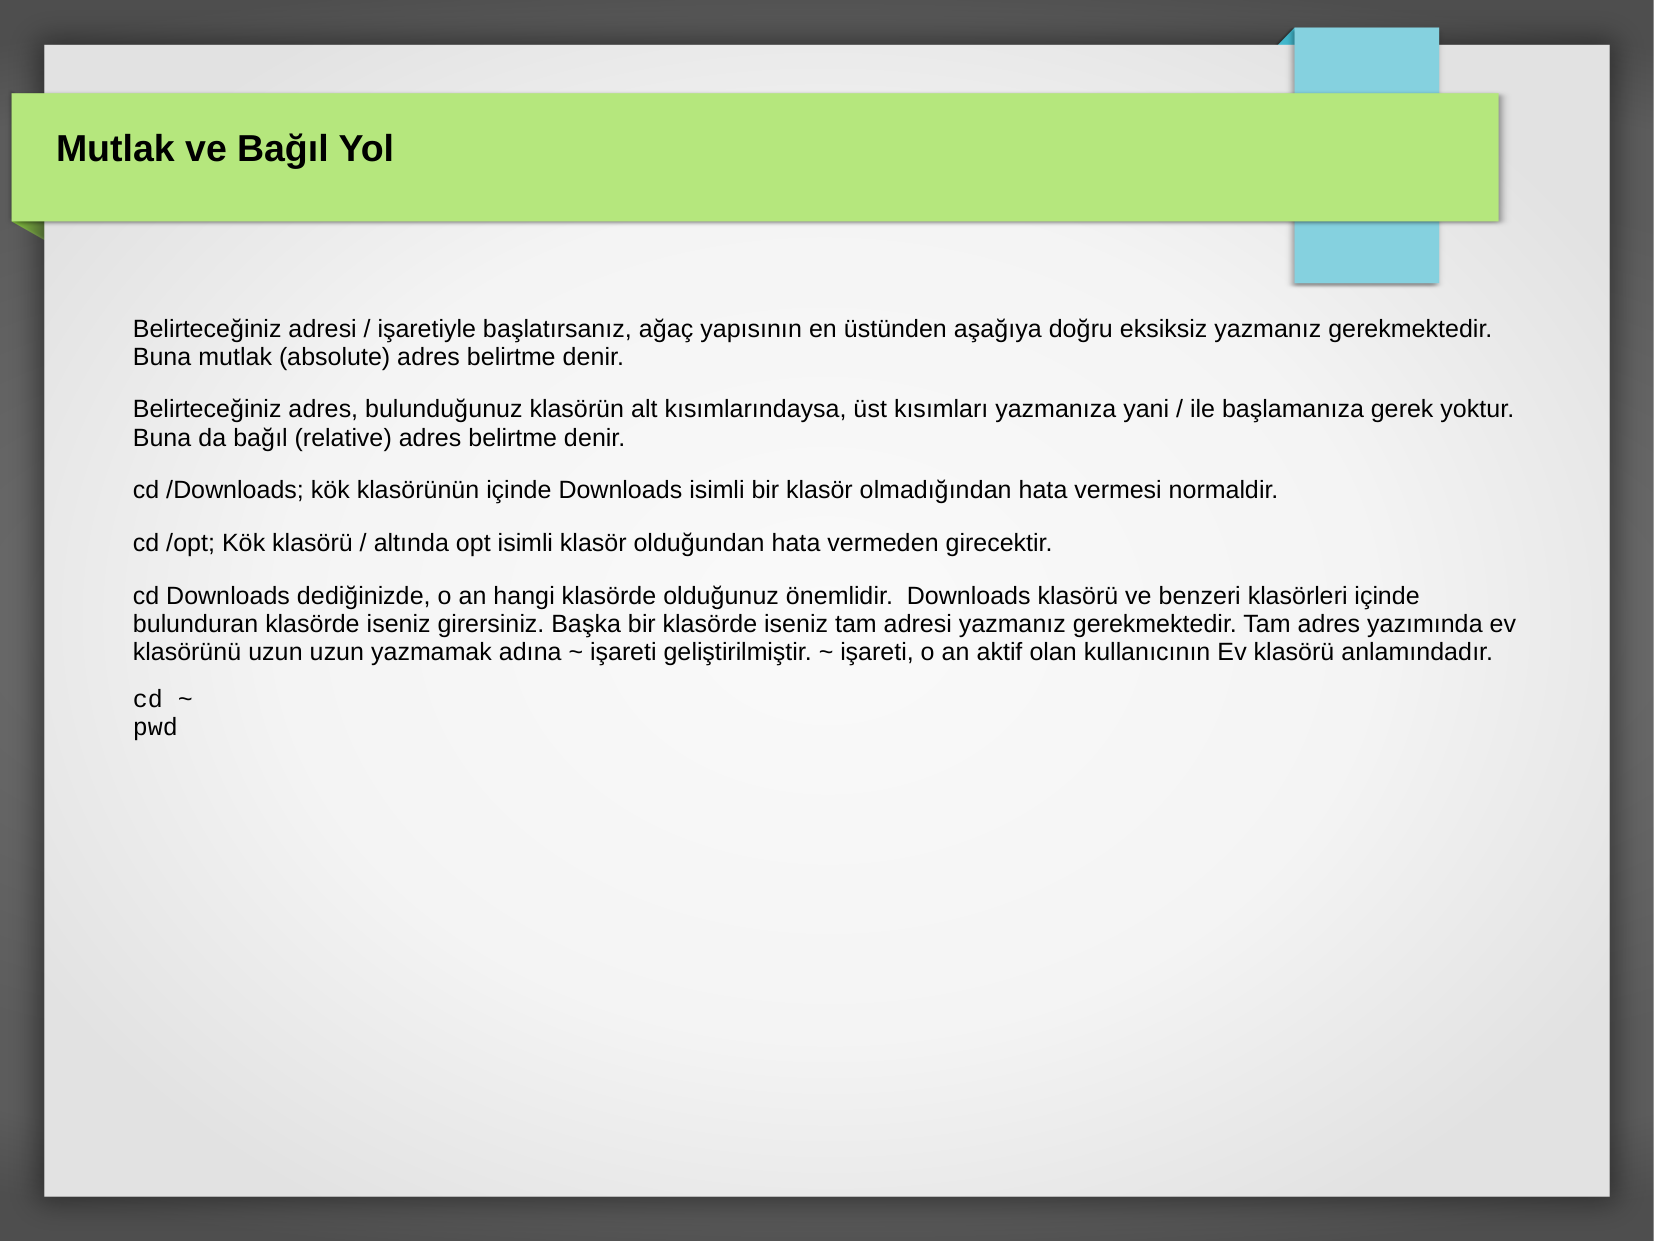

Mutlak ve Bağıl Yol
Belirteceğiniz adresi / işaretiyle başlatırsanız, ağaç yapısının en üstünden aşağıya doğru eksiksiz yazmanız gerekmektedir. Buna mutlak (absolute) adres belirtme denir.
Belirteceğiniz adres, bulunduğunuz klasörün alt kısımlarındaysa, üst kısımları yazmanıza yani / ile başlamanıza gerek yoktur. Buna da bağıl (relative) adres belirtme denir.
cd /Downloads; kök klasörünün içinde Downloads isimli bir klasör olmadığından hata vermesi normaldir.
cd /opt; Kök klasörü / altında opt isimli klasör olduğundan hata vermeden girecektir.
cd Downloads dediğinizde, o an hangi klasörde olduğunuz önemlidir.  Downloads klasörü ve benzeri klasörleri içinde bulunduran klasörde iseniz girersiniz. Başka bir klasörde iseniz tam adresi yazmanız gerekmektedir. Tam adres yazımında ev klasörünü uzun uzun yazmamak adına ~ işareti geliştirilmiştir. ~ işareti, o an aktif olan kullanıcının Ev klasörü anlamındadır.
cd ~
pwd